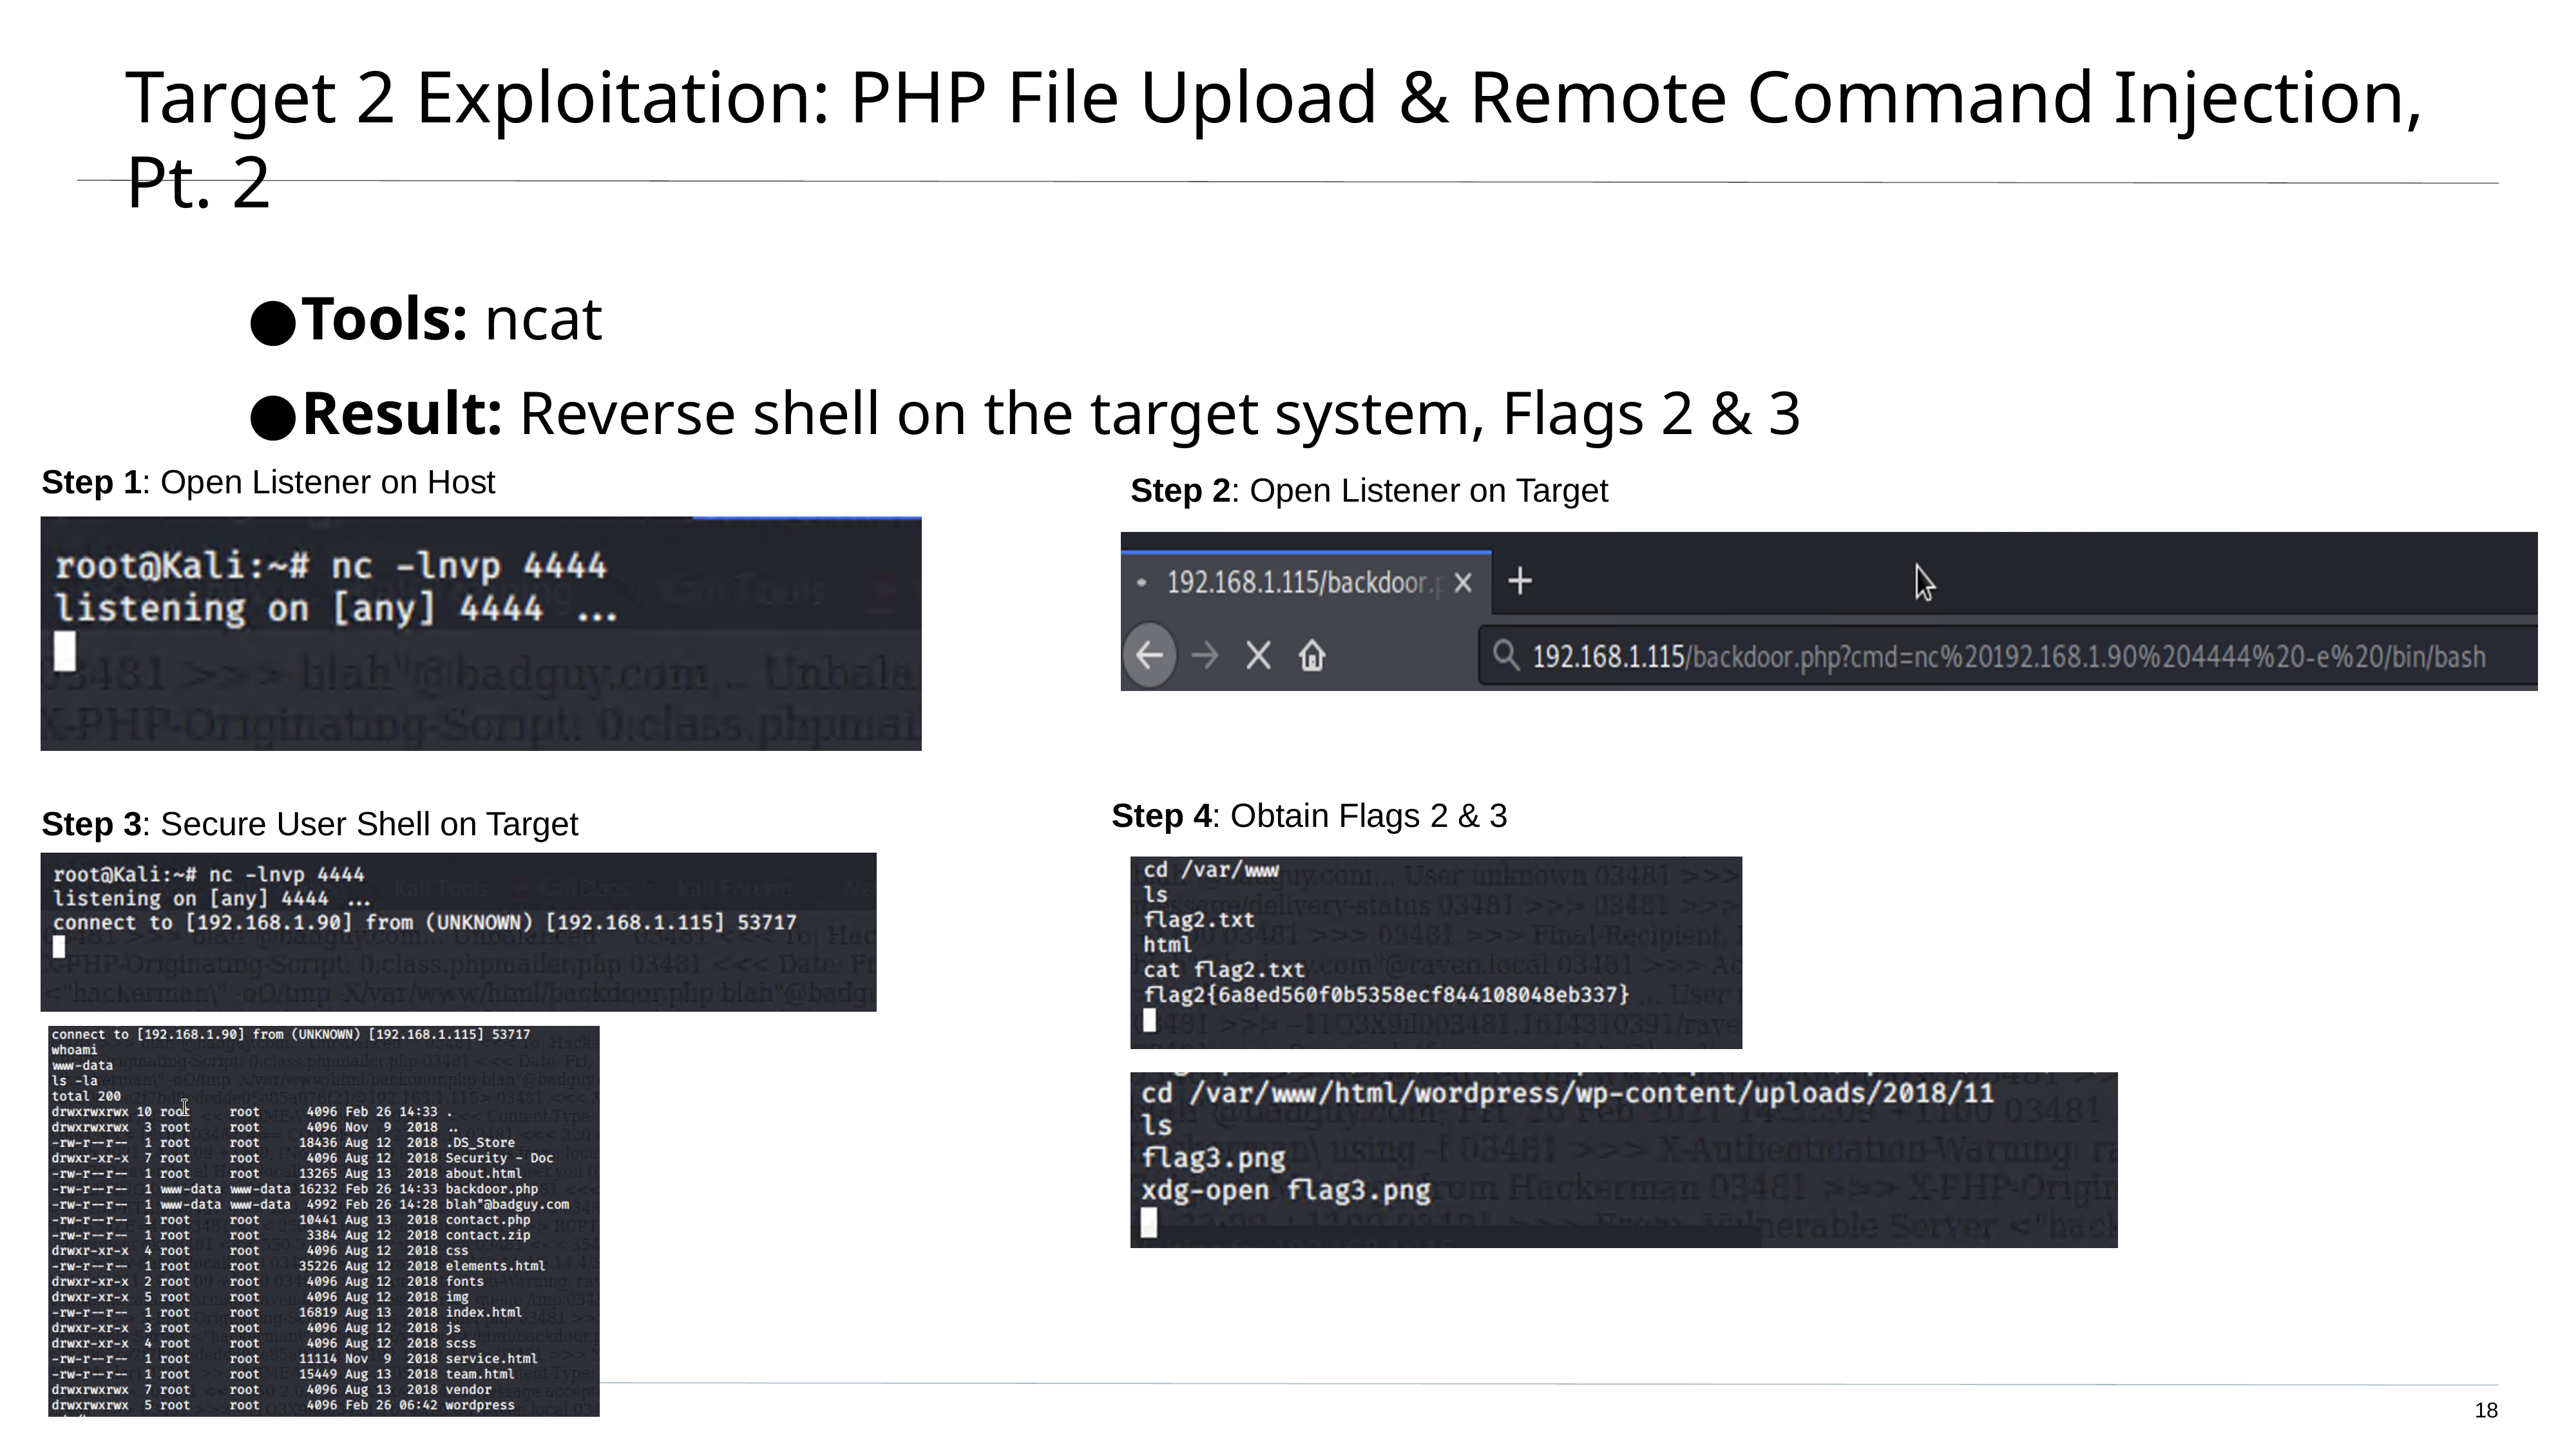

# Target 2 Exploitation: PHP File Upload & Remote Command Injection, Pt. 2
Tools: ncat
Result: Reverse shell on the target system, Flags 2 & 3
Step 1: Open Listener on Host
Step 2: Open Listener on Target
Step 4: Obtain Flags 2 & 3
Step 3: Secure User Shell on Target